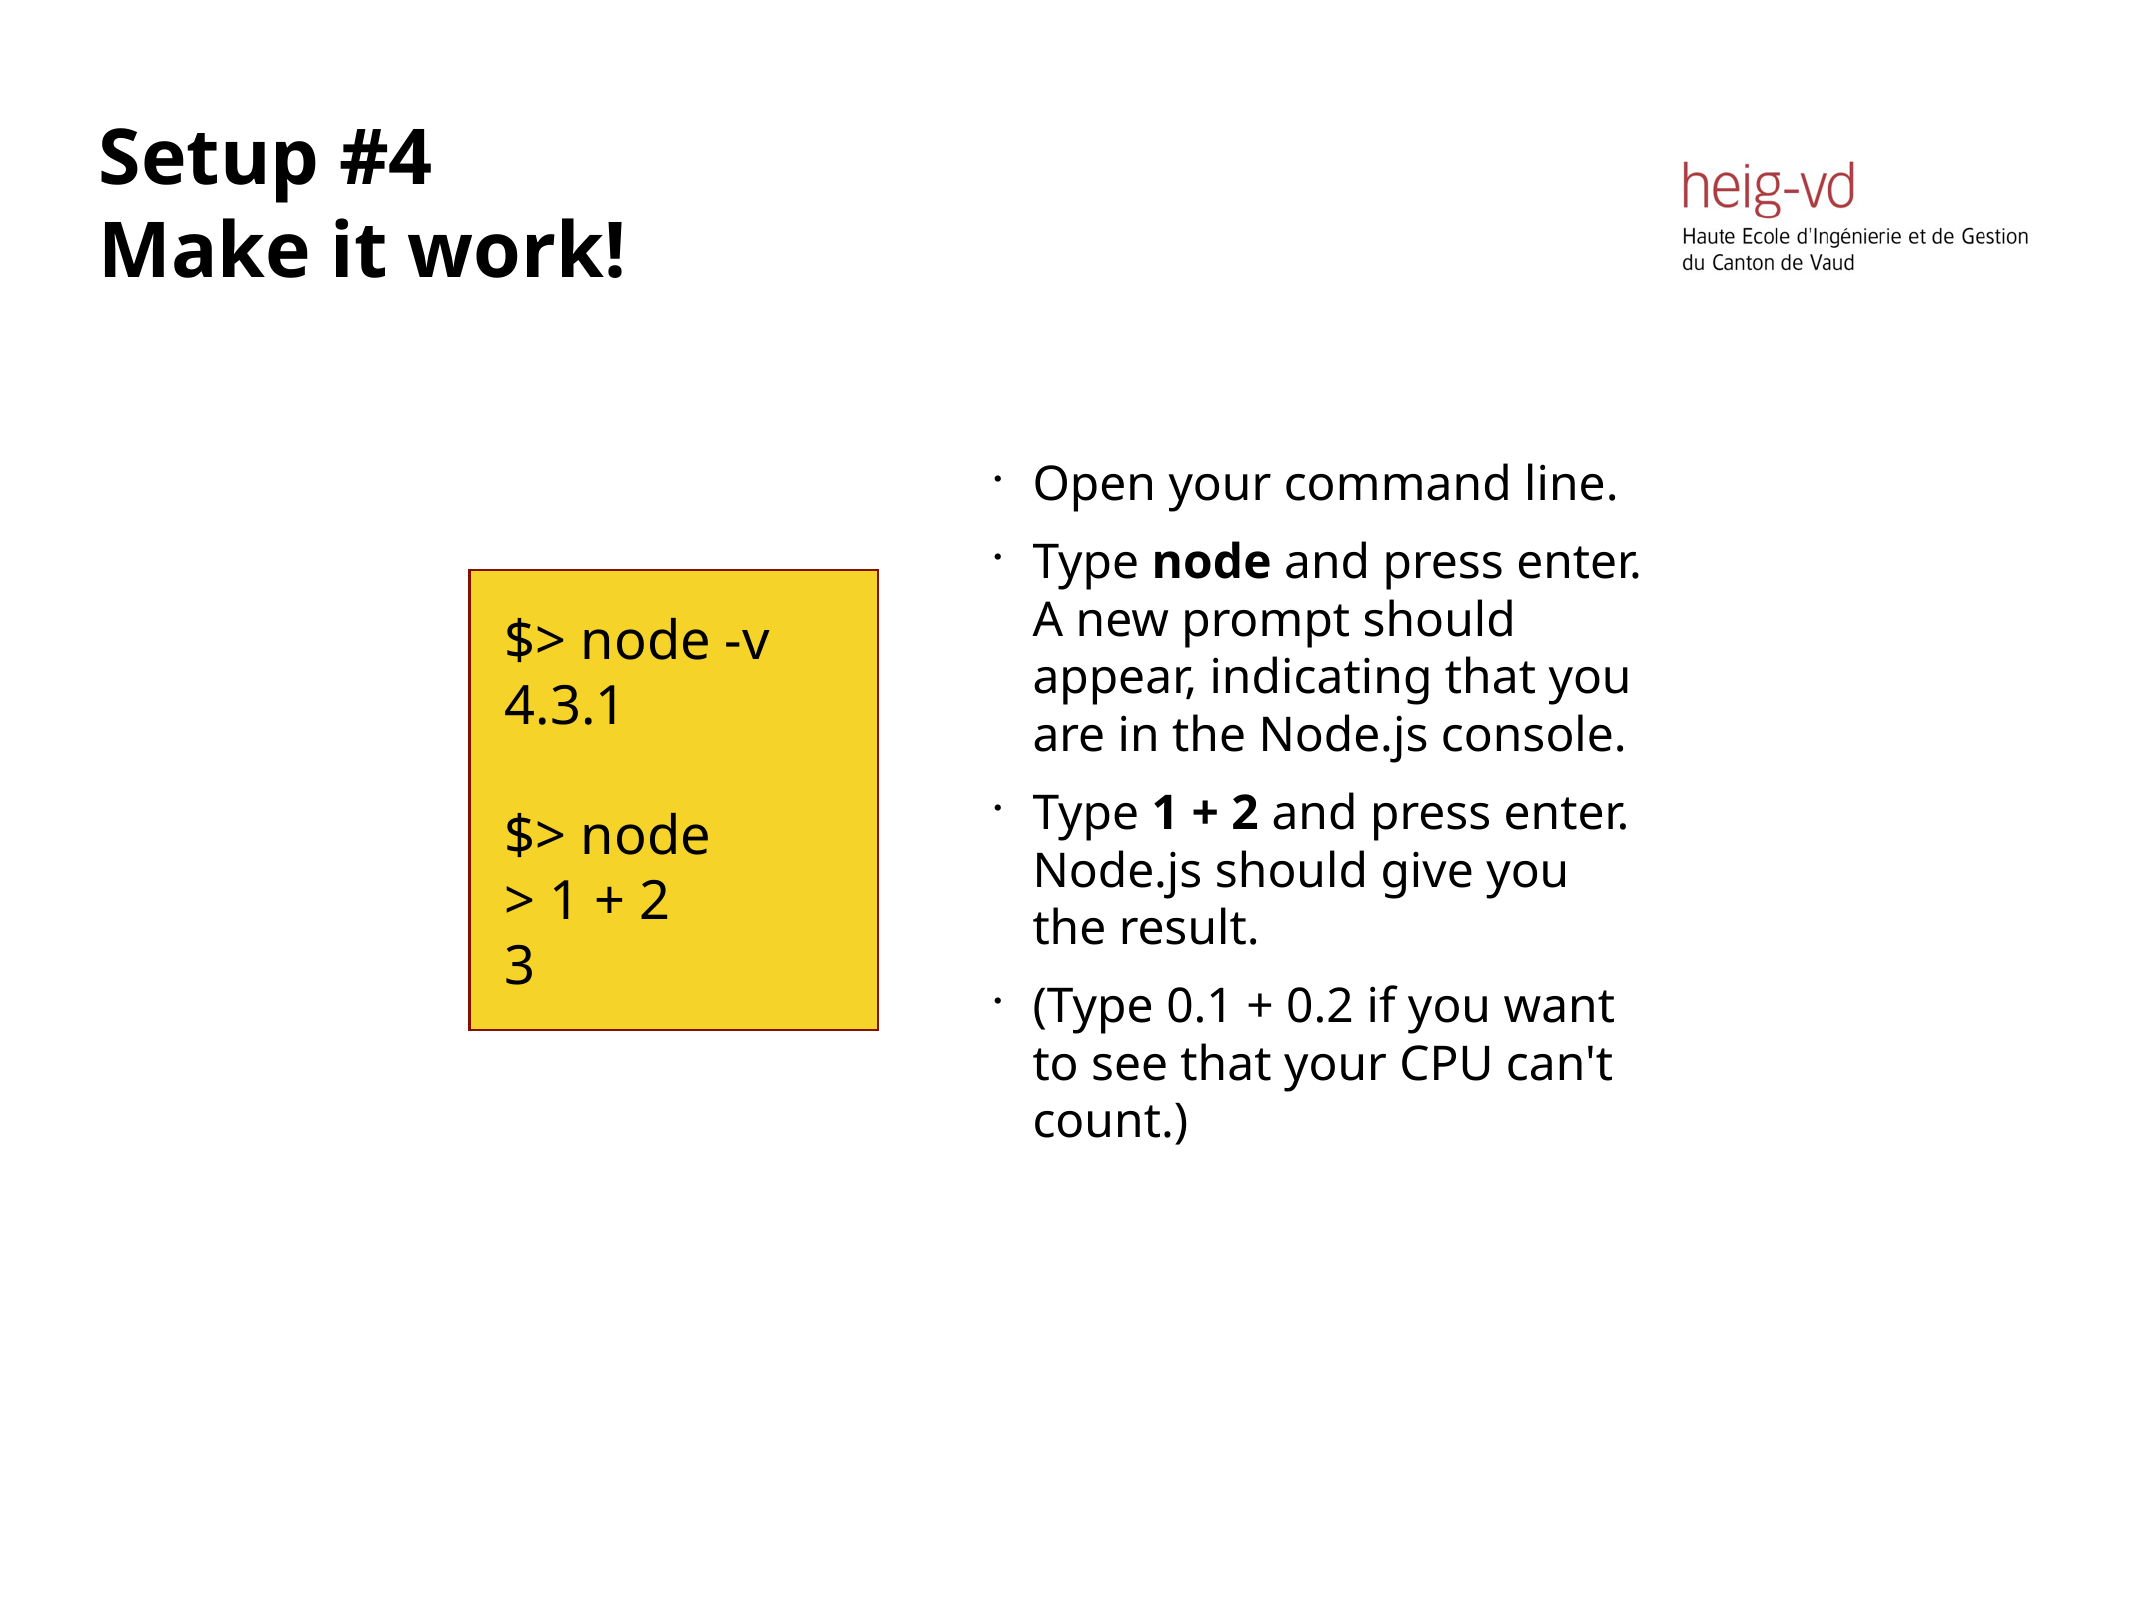

Setup #4
Make it work!
Open your command line.
Type node and press enter. A new prompt should appear, indicating that you are in the Node.js console.
Type 1 + 2 and press enter. Node.js should give you the result.
(Type 0.1 + 0.2 if you want to see that your CPU can't count.)
$> node -v
4.3.1
$> node
> 1 + 2
3